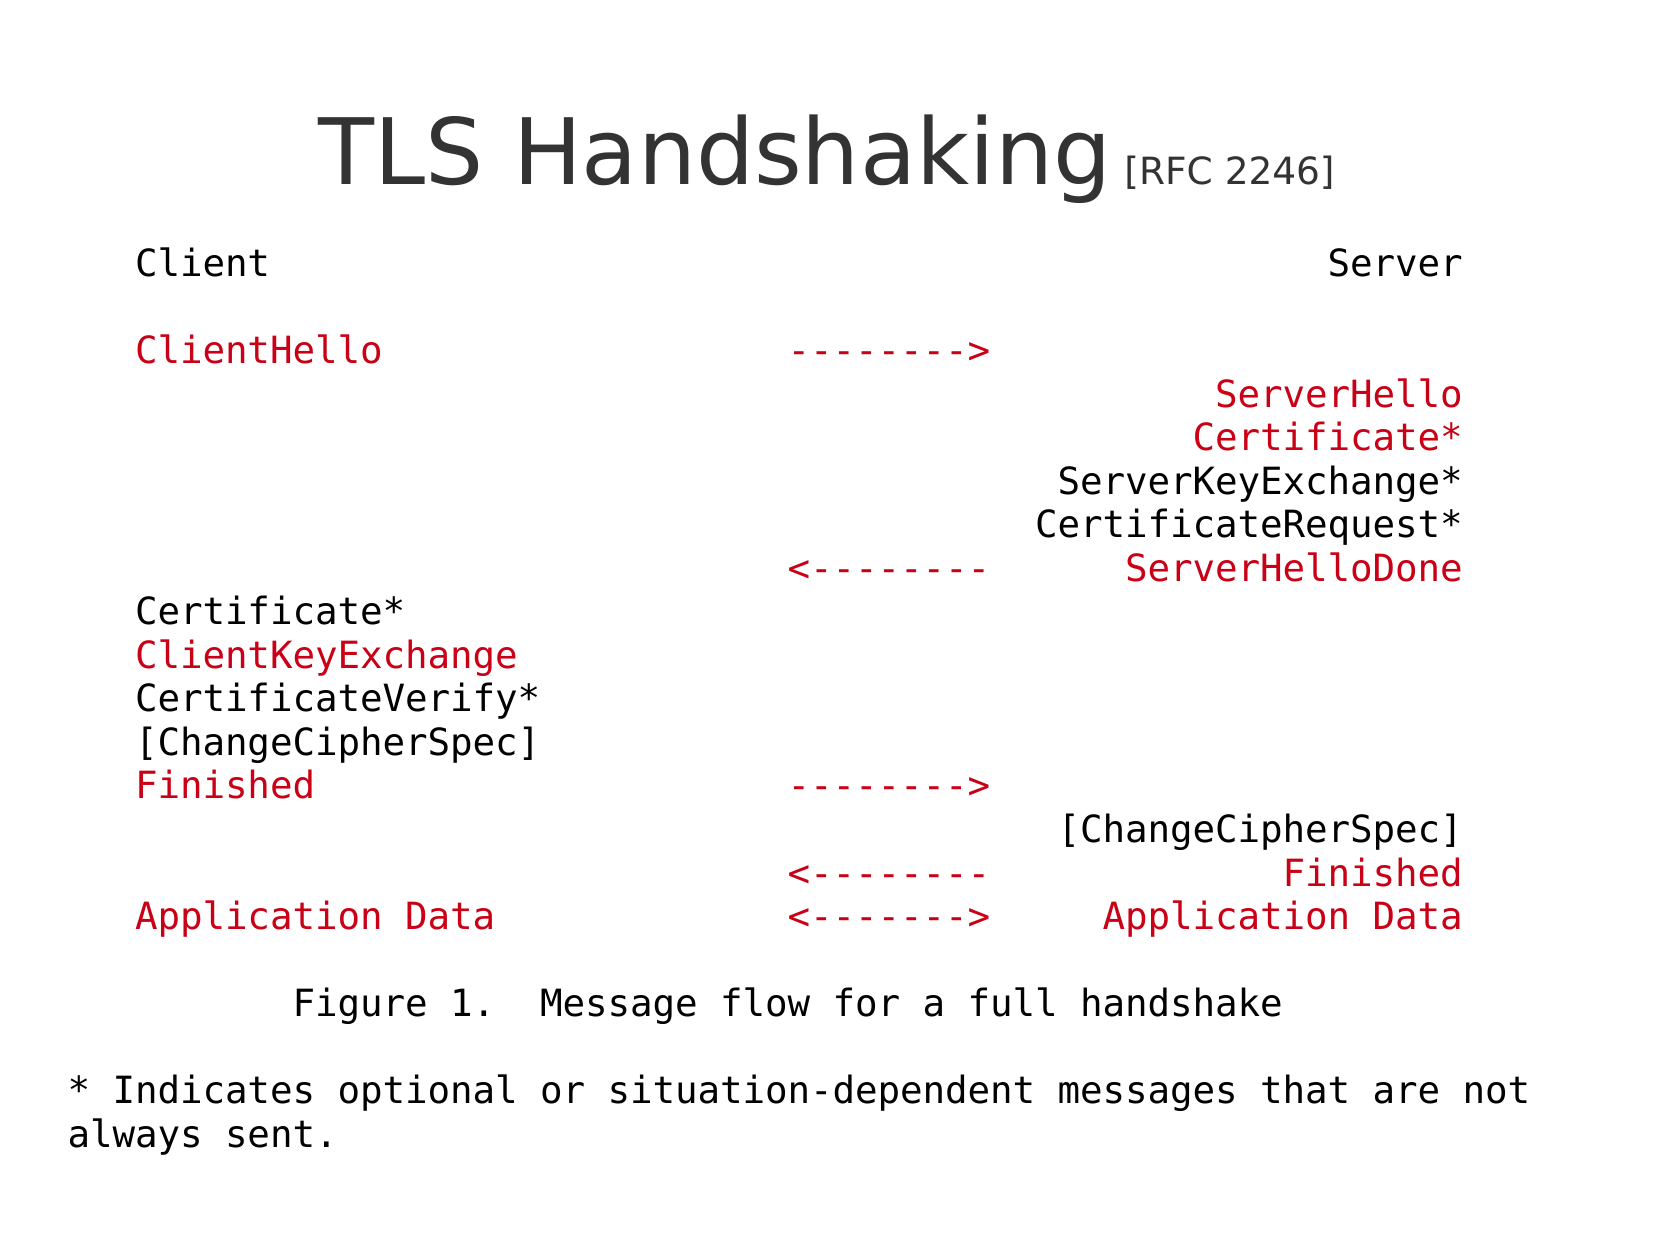

# TLS Handshaking [RFC 2246]
 Client Server
 ClientHello -------->
 ServerHello
 Certificate*
 ServerKeyExchange*
 CertificateRequest*
 <-------- ServerHelloDone
 Certificate*
 ClientKeyExchange
 CertificateVerify*
 [ChangeCipherSpec]
 Finished -------->
 [ChangeCipherSpec]
 <-------- Finished
 Application Data <-------> Application Data
 Figure 1. Message flow for a full handshake
 * Indicates optional or situation-dependent messages that are not
 always sent.